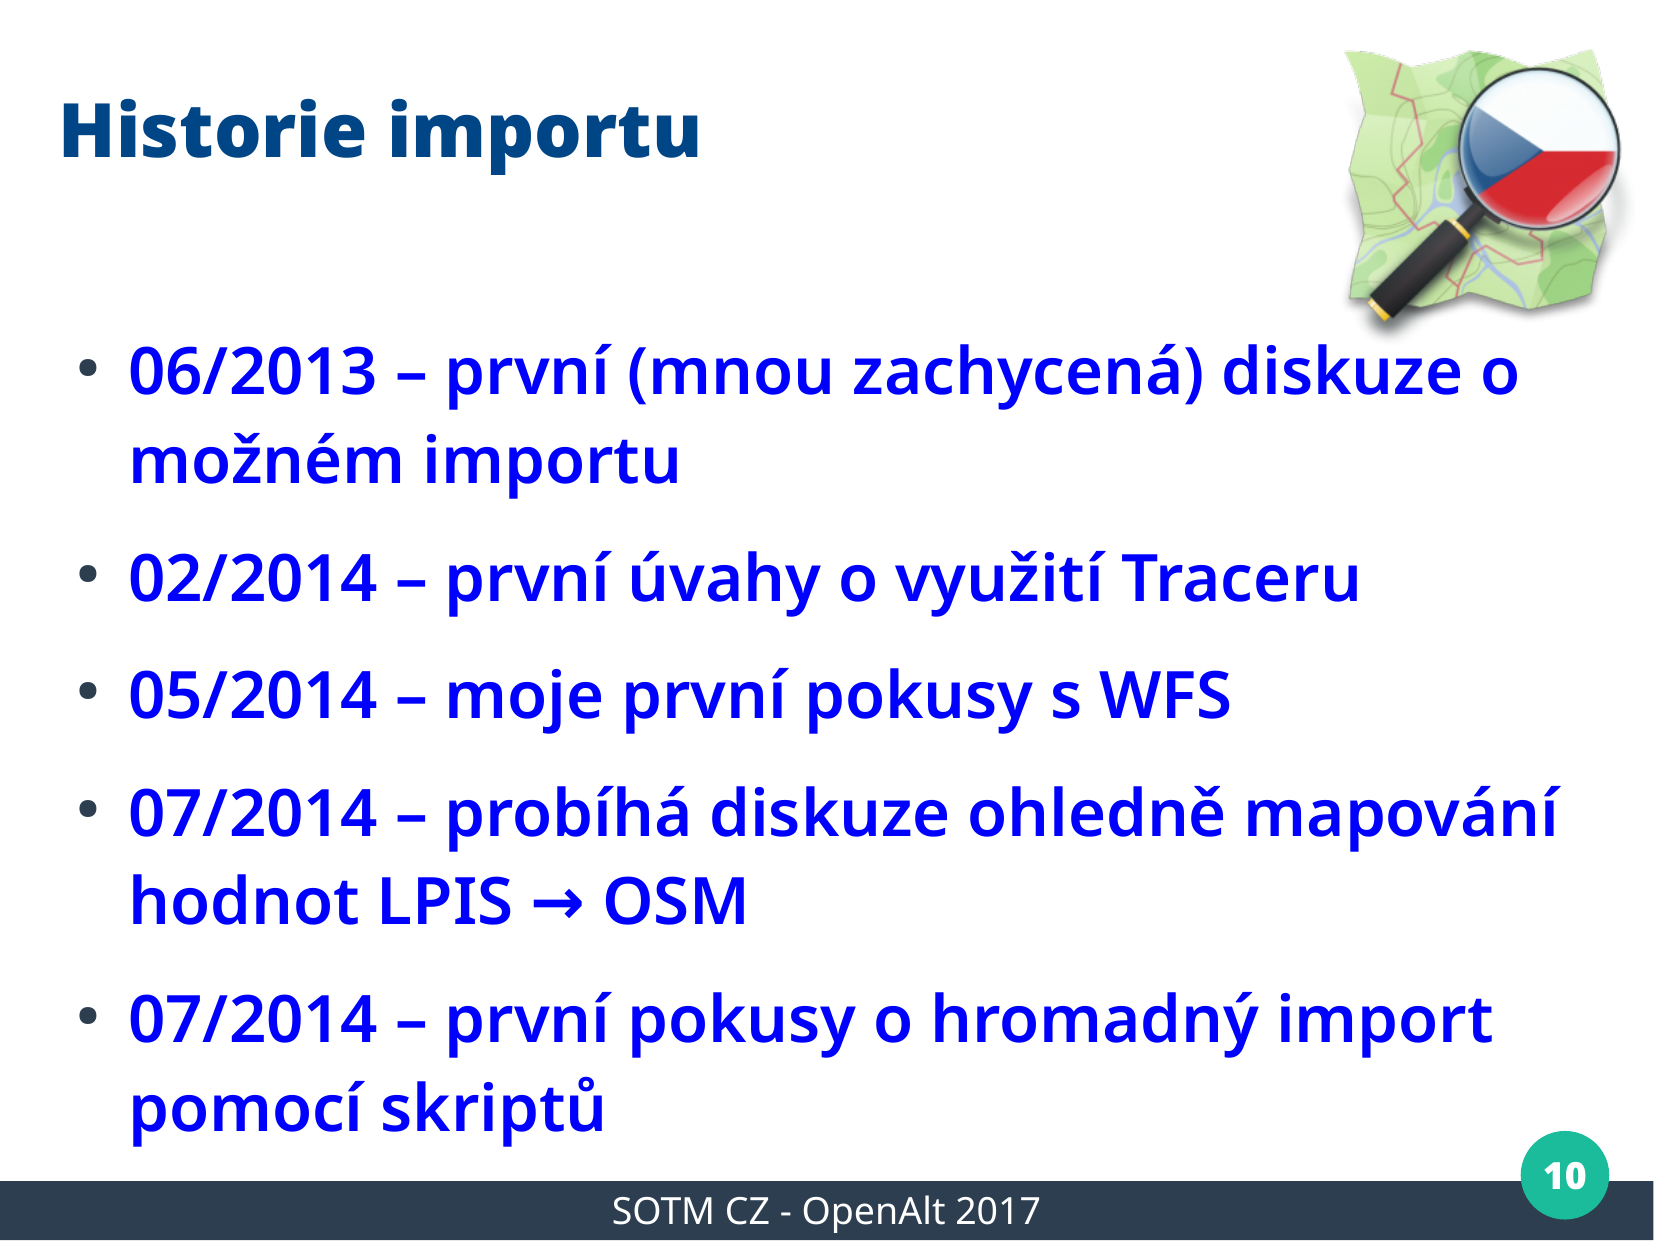

# Historie importu
06/2013 – první (mnou zachycená) diskuze o možném importu
02/2014 – první úvahy o využití Traceru
05/2014 – moje první pokusy s WFS
07/2014 – probíhá diskuze ohledně mapování hodnot LPIS → OSM
07/2014 – první pokusy o hromadný import pomocí skriptů
10
SOTM CZ - OpenAlt 2017